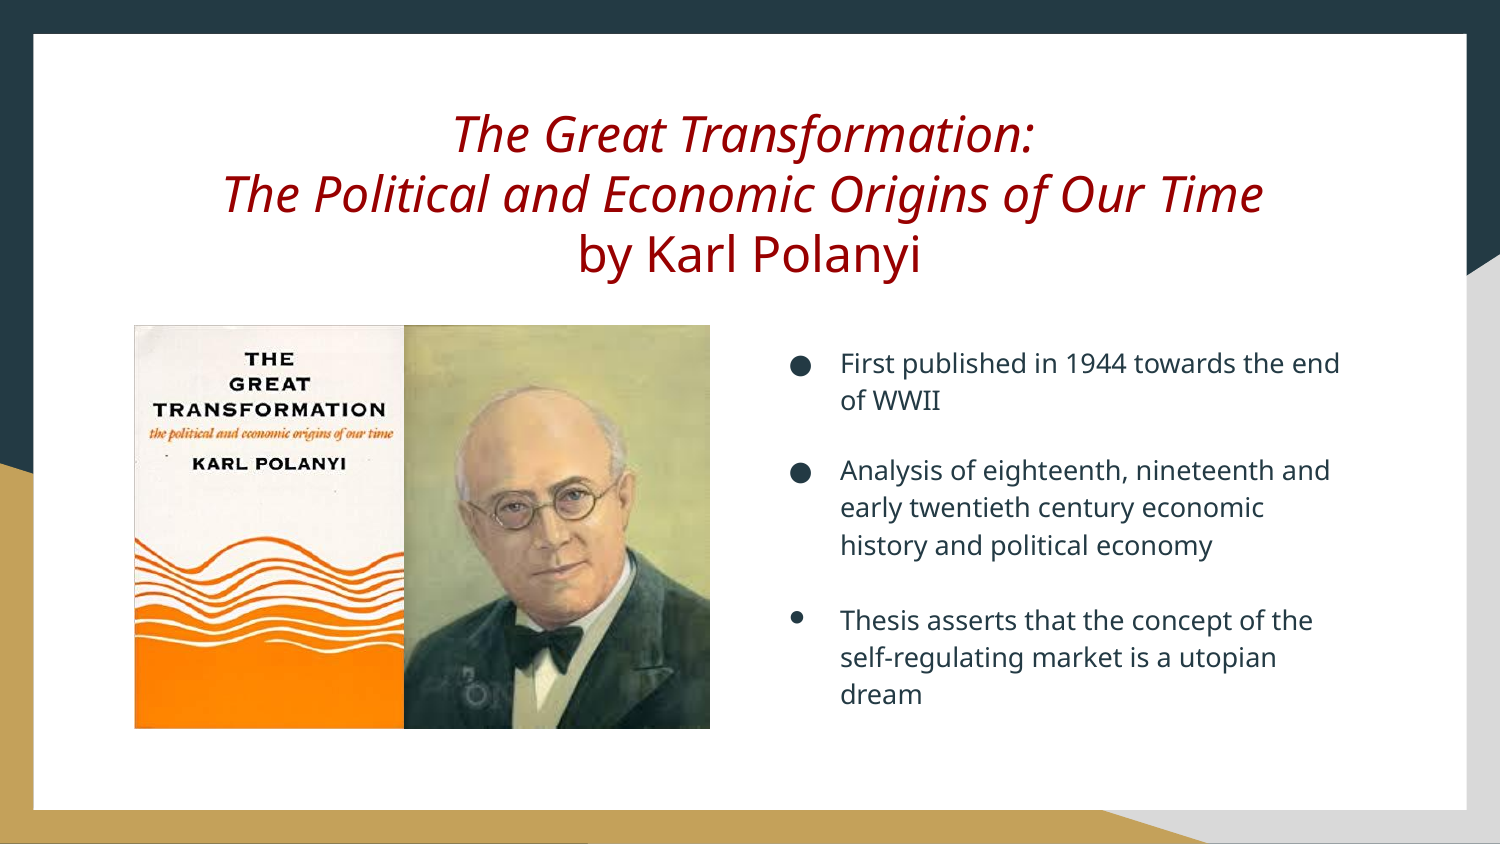

# The Great Transformation: The Political and Economic Origins of Our Time by Karl Polanyi
First published in 1944 towards the end of WWII
Analysis of eighteenth, nineteenth and early twentieth century economic history and political economy
Thesis asserts that the concept of the self-regulating market is a utopian dream